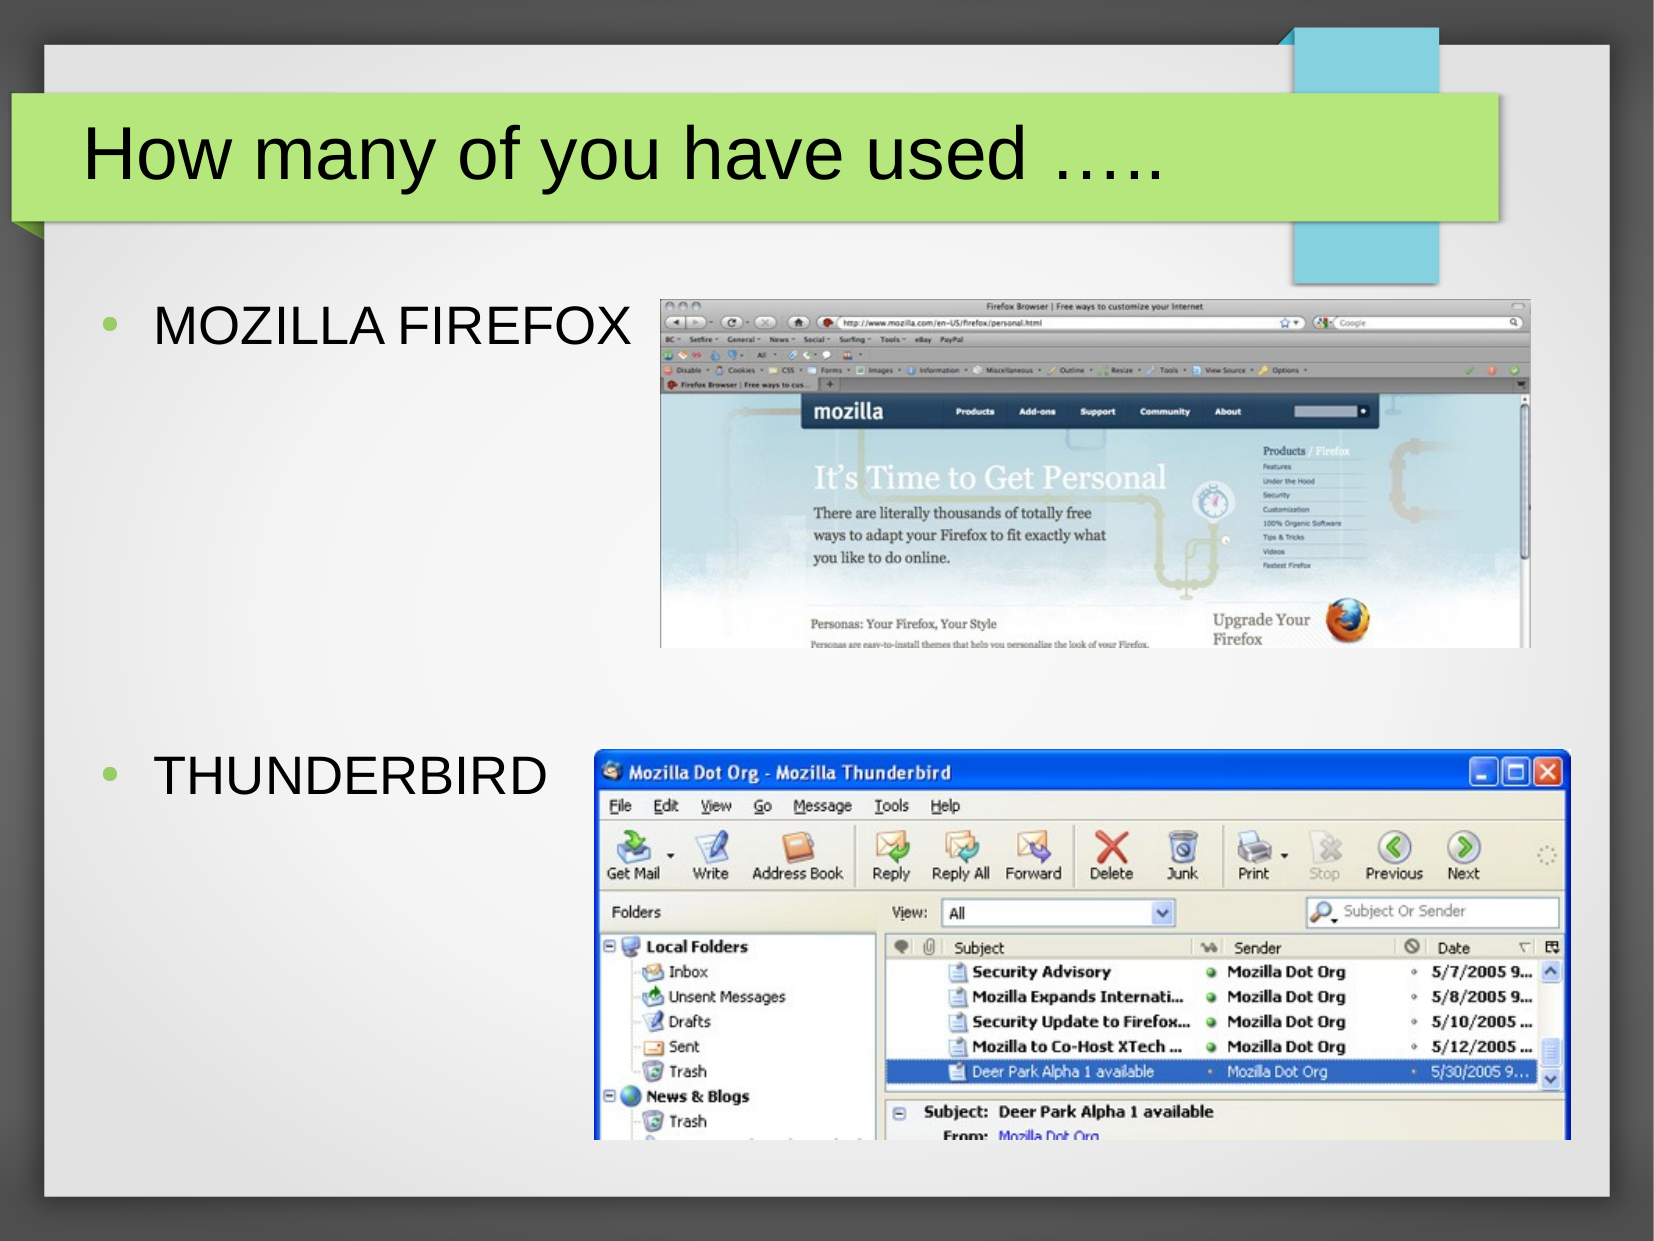

# How many of you have used …..
MOZILLA FIREFOX
THUNDERBIRD